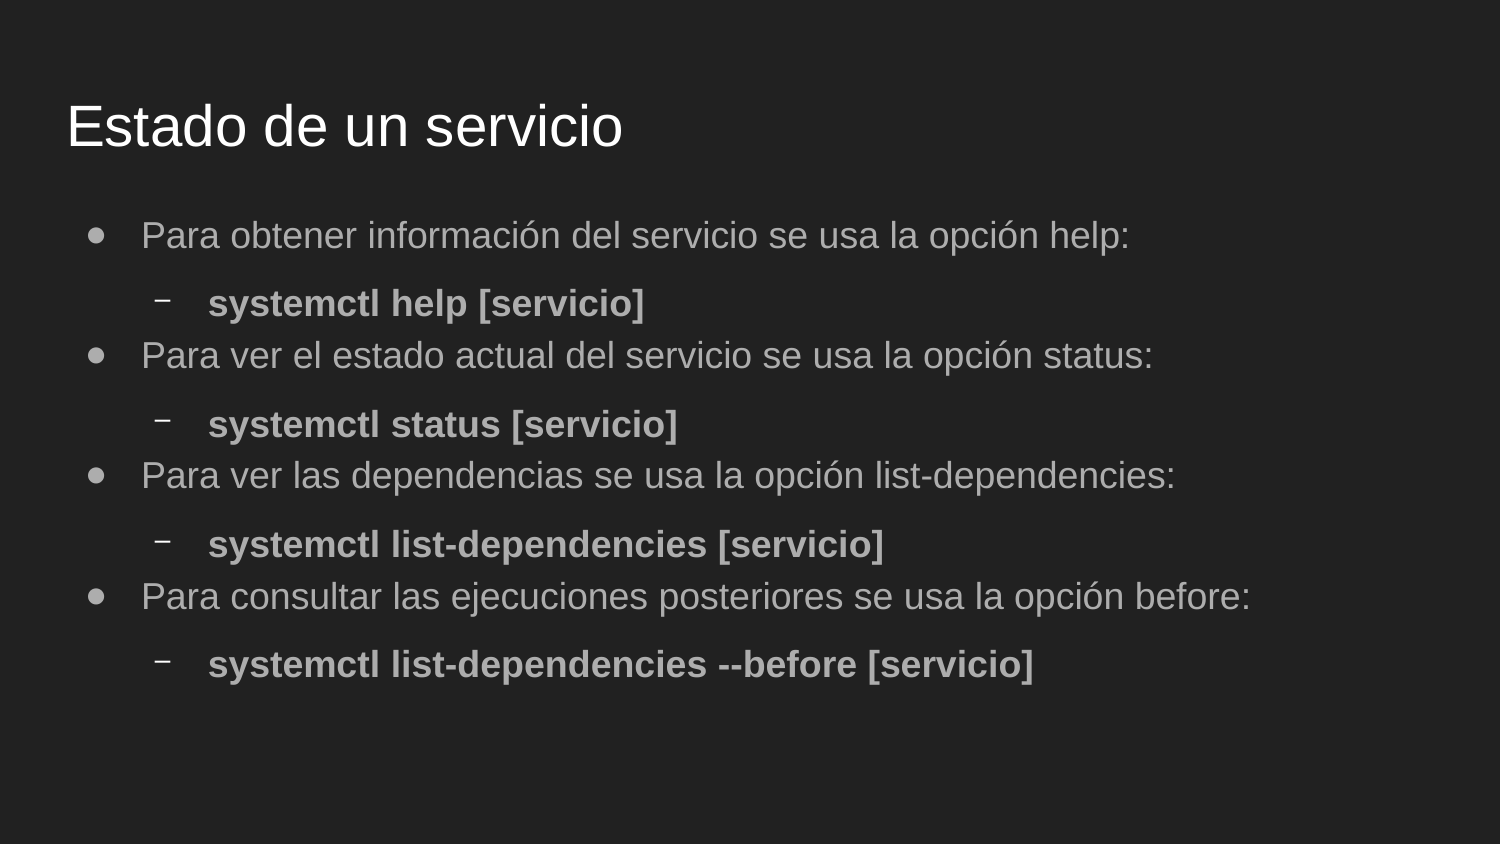

# Estado de un servicio
Para obtener información del servicio se usa la opción help:
systemctl help [servicio]
Para ver el estado actual del servicio se usa la opción status:
systemctl status [servicio]
Para ver las dependencias se usa la opción list-dependencies:
systemctl list-dependencies [servicio]
Para consultar las ejecuciones posteriores se usa la opción before:
systemctl list-dependencies --before [servicio]